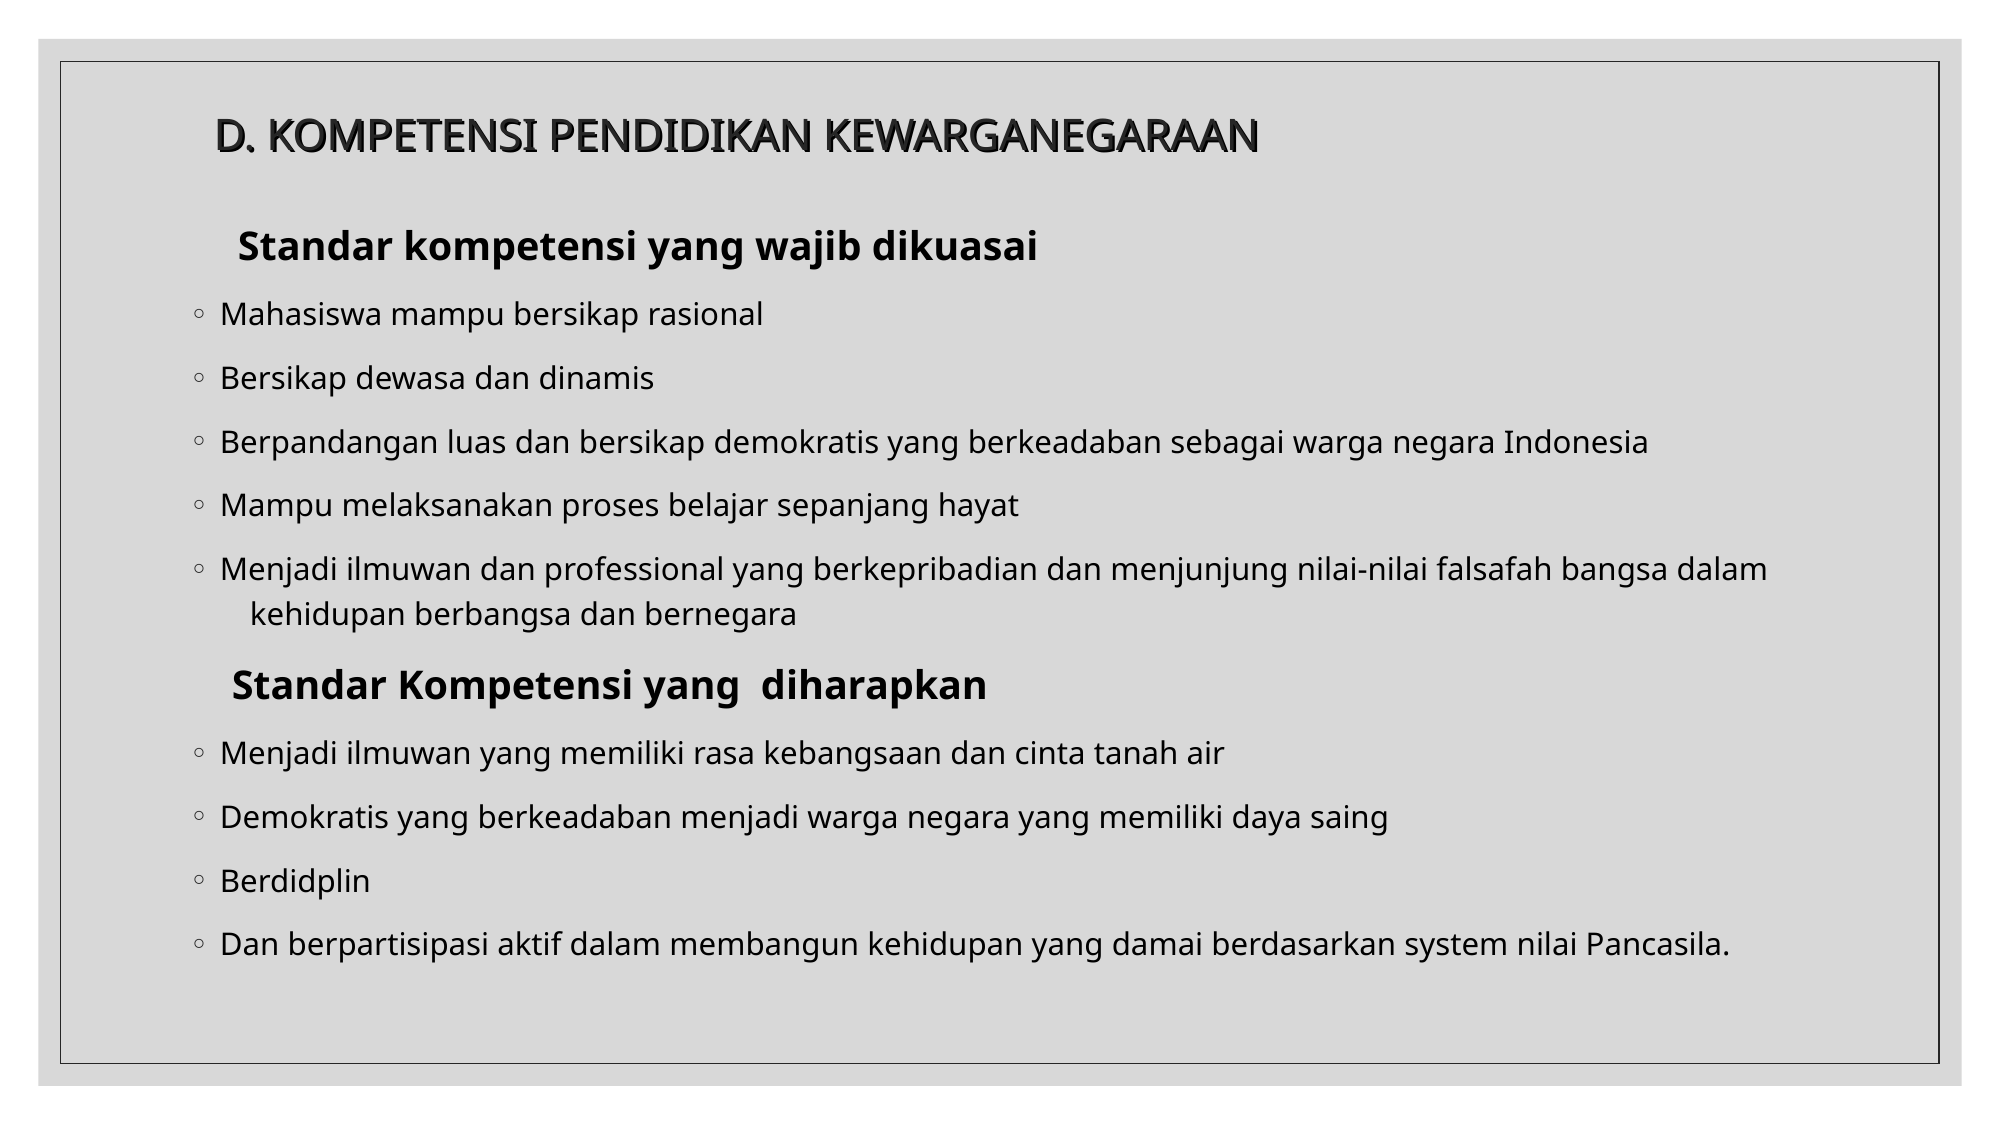

# D. KOMPETENSI PENDIDIKAN KEWARGANEGARAAN
 Standar kompetensi yang wajib dikuasai
Mahasiswa mampu bersikap rasional
Bersikap dewasa dan dinamis
Berpandangan luas dan bersikap demokratis yang berkeadaban sebagai warga negara Indonesia
Mampu melaksanakan proses belajar sepanjang hayat
Menjadi ilmuwan dan professional yang berkepribadian dan menjunjung nilai-nilai falsafah bangsa dalam kehidupan berbangsa dan bernegara
 Standar Kompetensi yang diharapkan
Menjadi ilmuwan yang memiliki rasa kebangsaan dan cinta tanah air
Demokratis yang berkeadaban menjadi warga negara yang memiliki daya saing
Berdidplin
Dan berpartisipasi aktif dalam membangun kehidupan yang damai berdasarkan system nilai Pancasila.